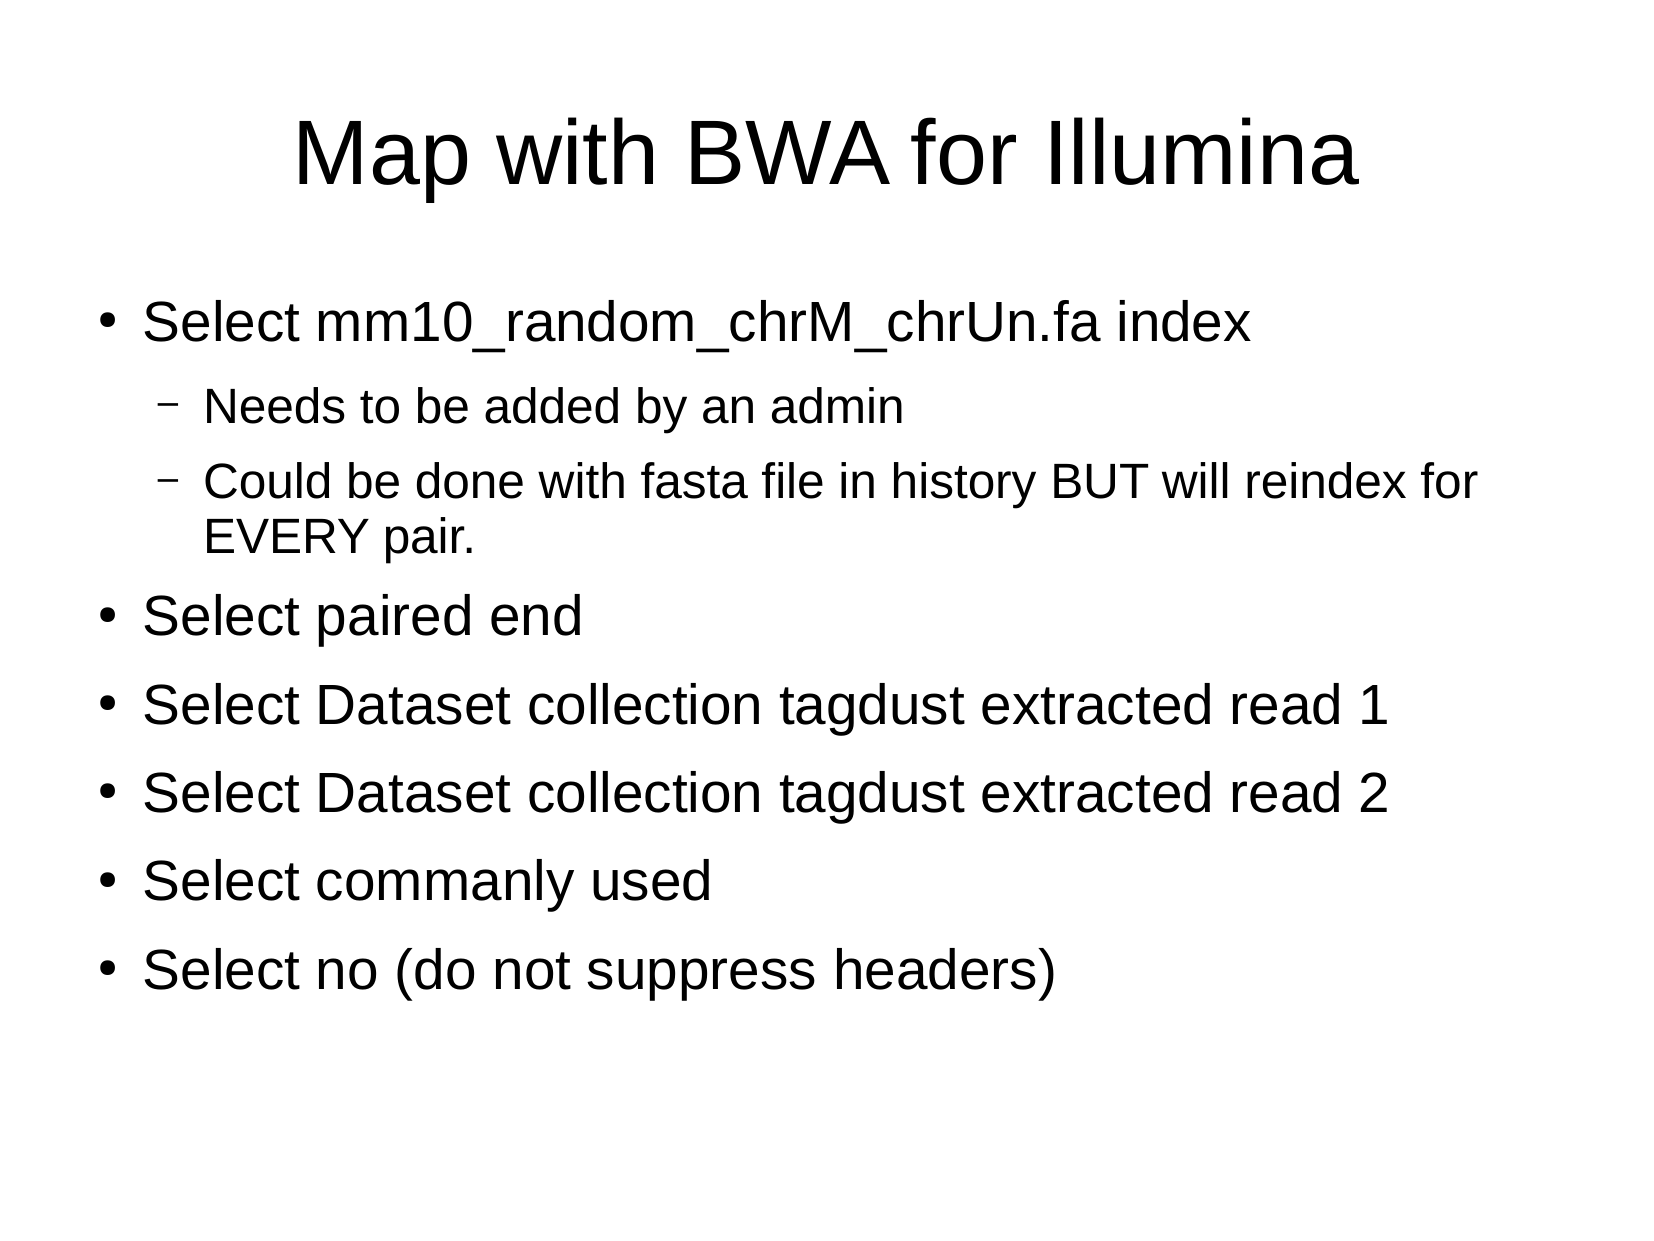

# Map with BWA for Illumina
Select mm10_random_chrM_chrUn.fa index
Needs to be added by an admin
Could be done with fasta file in history BUT will reindex for EVERY pair.
Select paired end
Select Dataset collection tagdust extracted read 1
Select Dataset collection tagdust extracted read 2
Select commanly used
Select no (do not suppress headers)